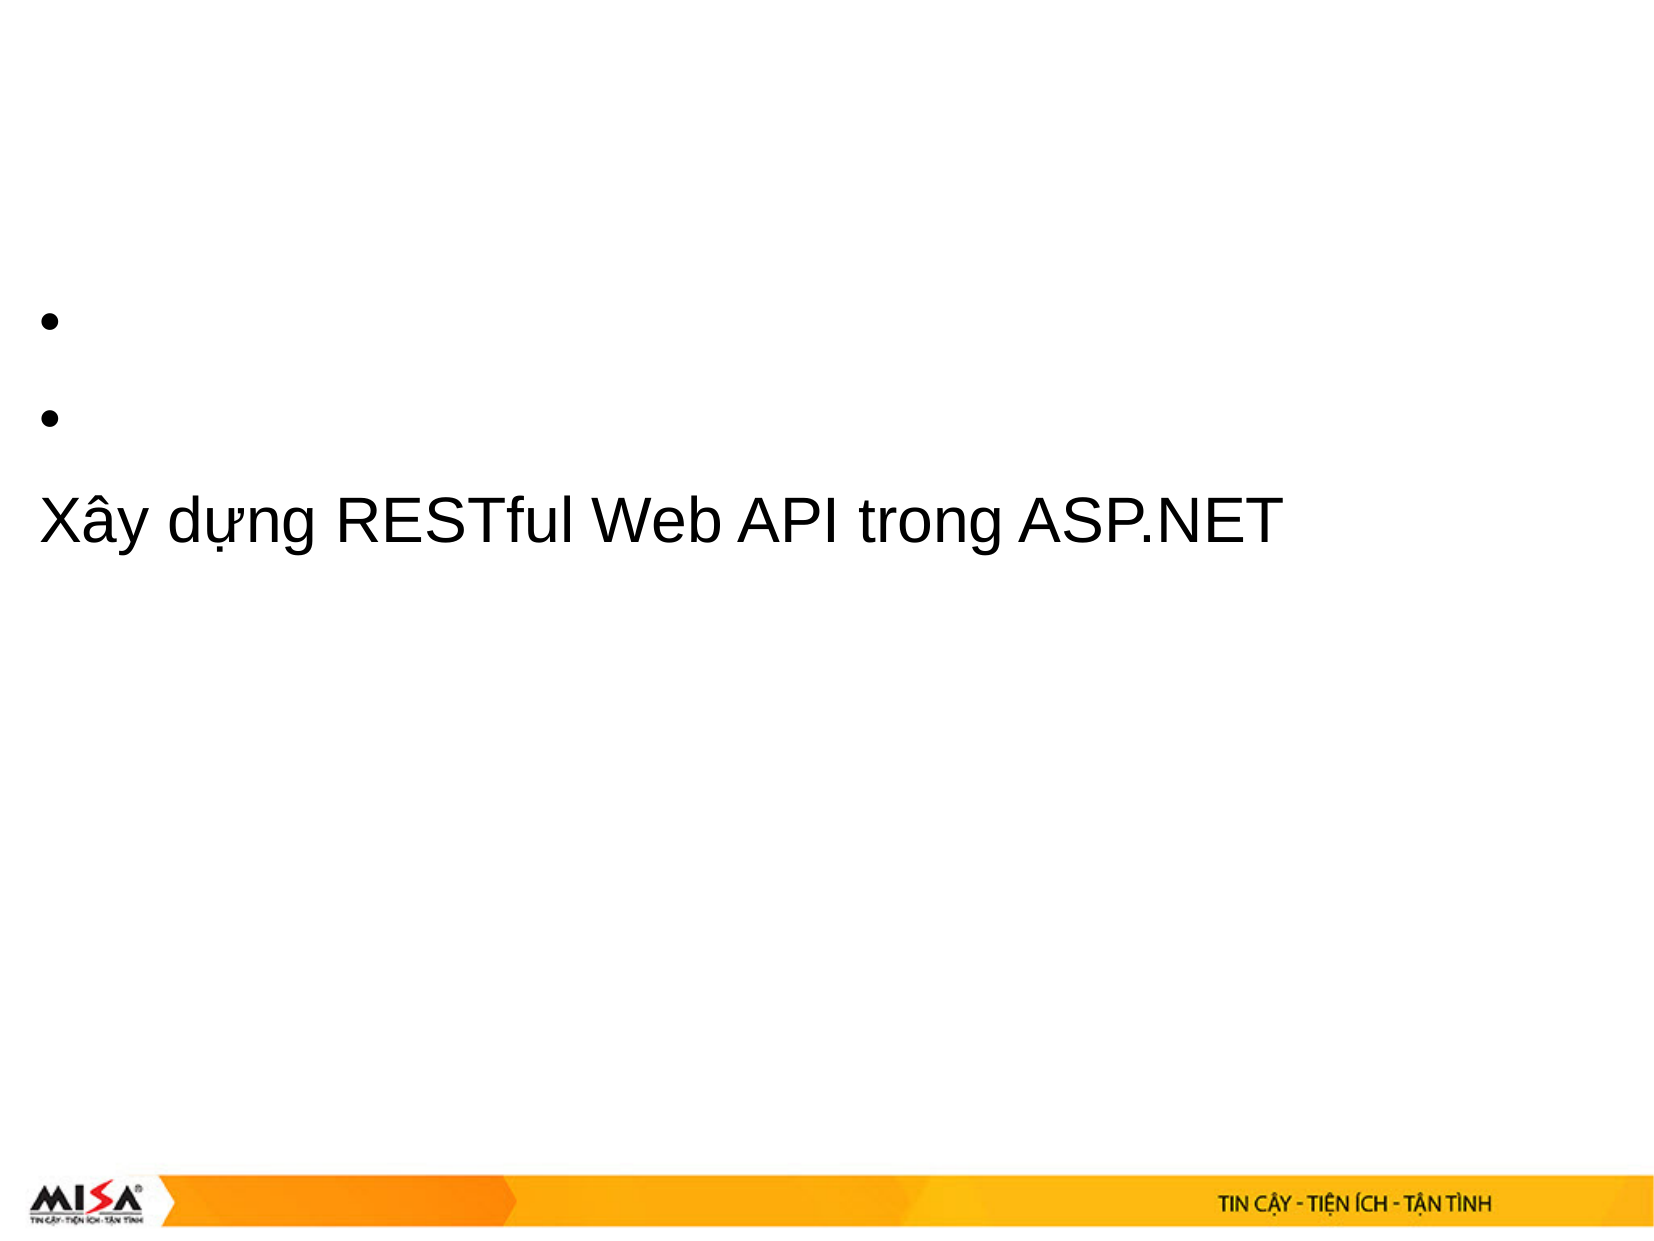

# Xây dựng RESTful Web API trong ASP.NET